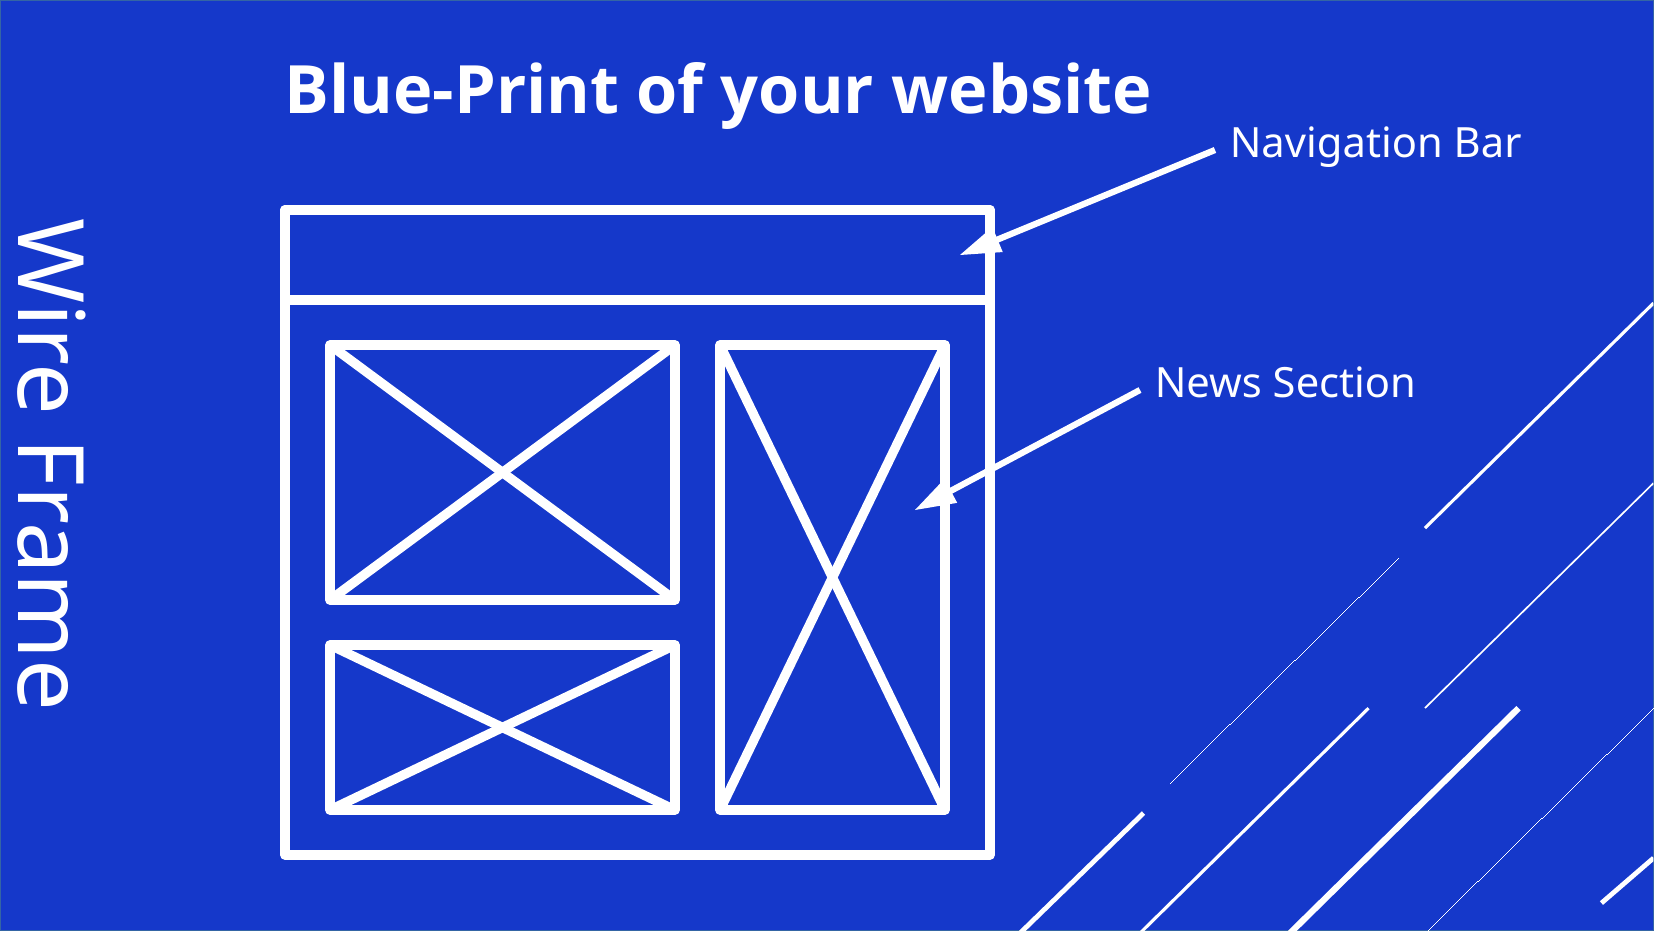

Blue-Print of your website
Navigation Bar
News Section
# Wire Frame